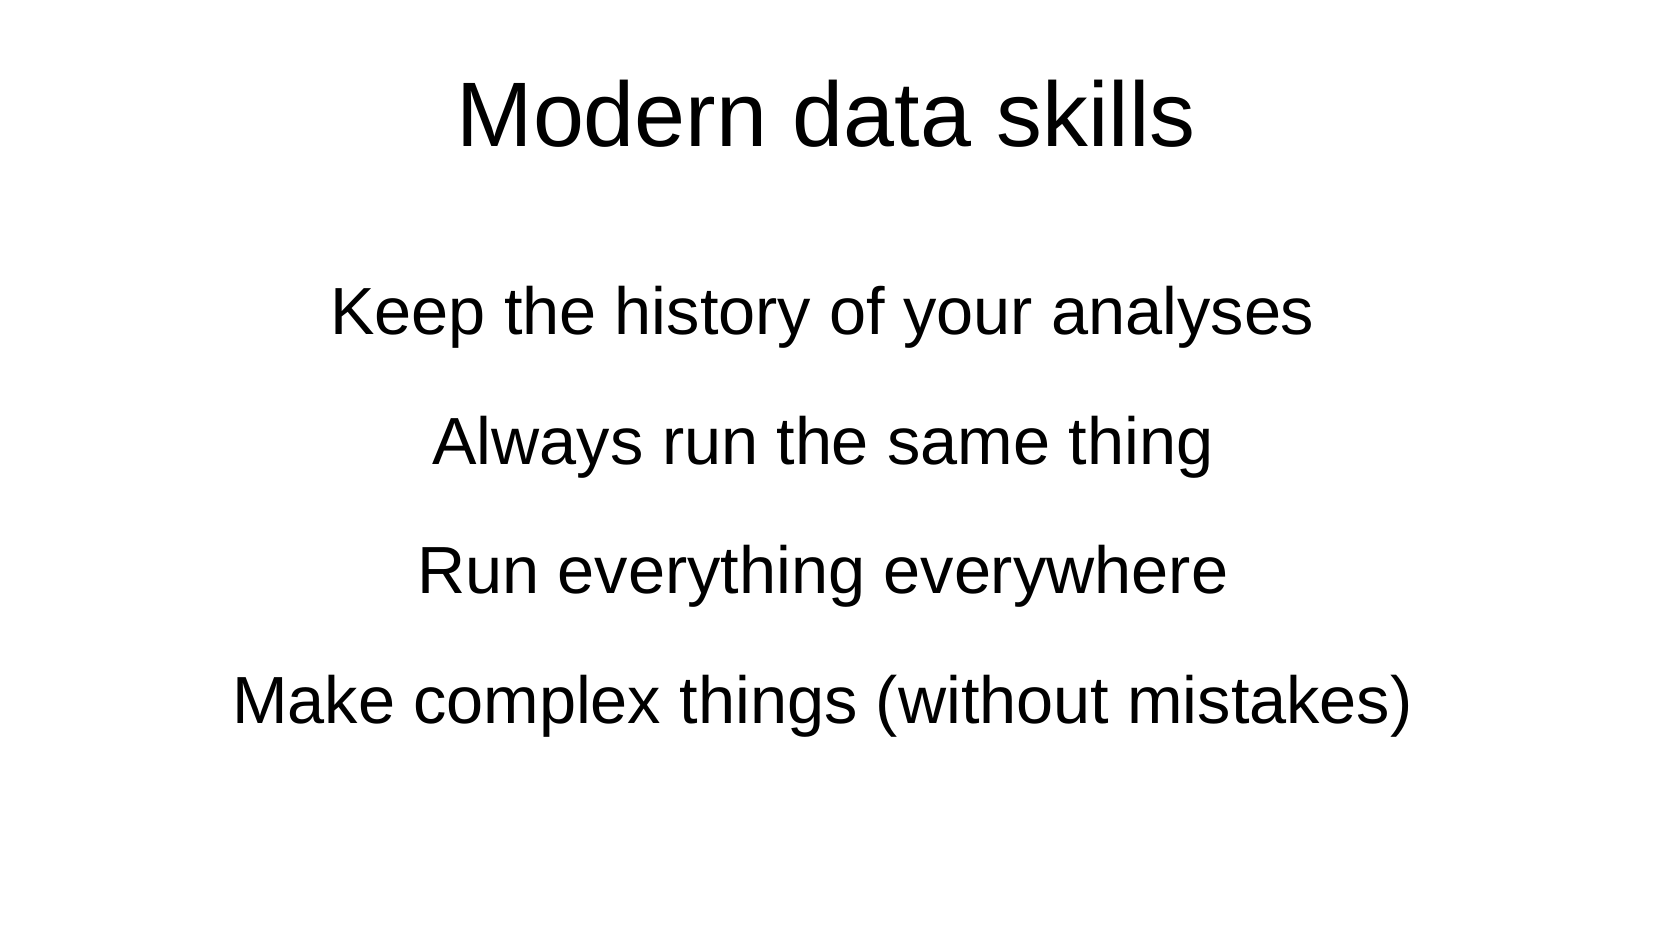

# Modern data skills
Keep the history of your analyses
Always run the same thing
Run everything everywhere
Make complex things (without mistakes)